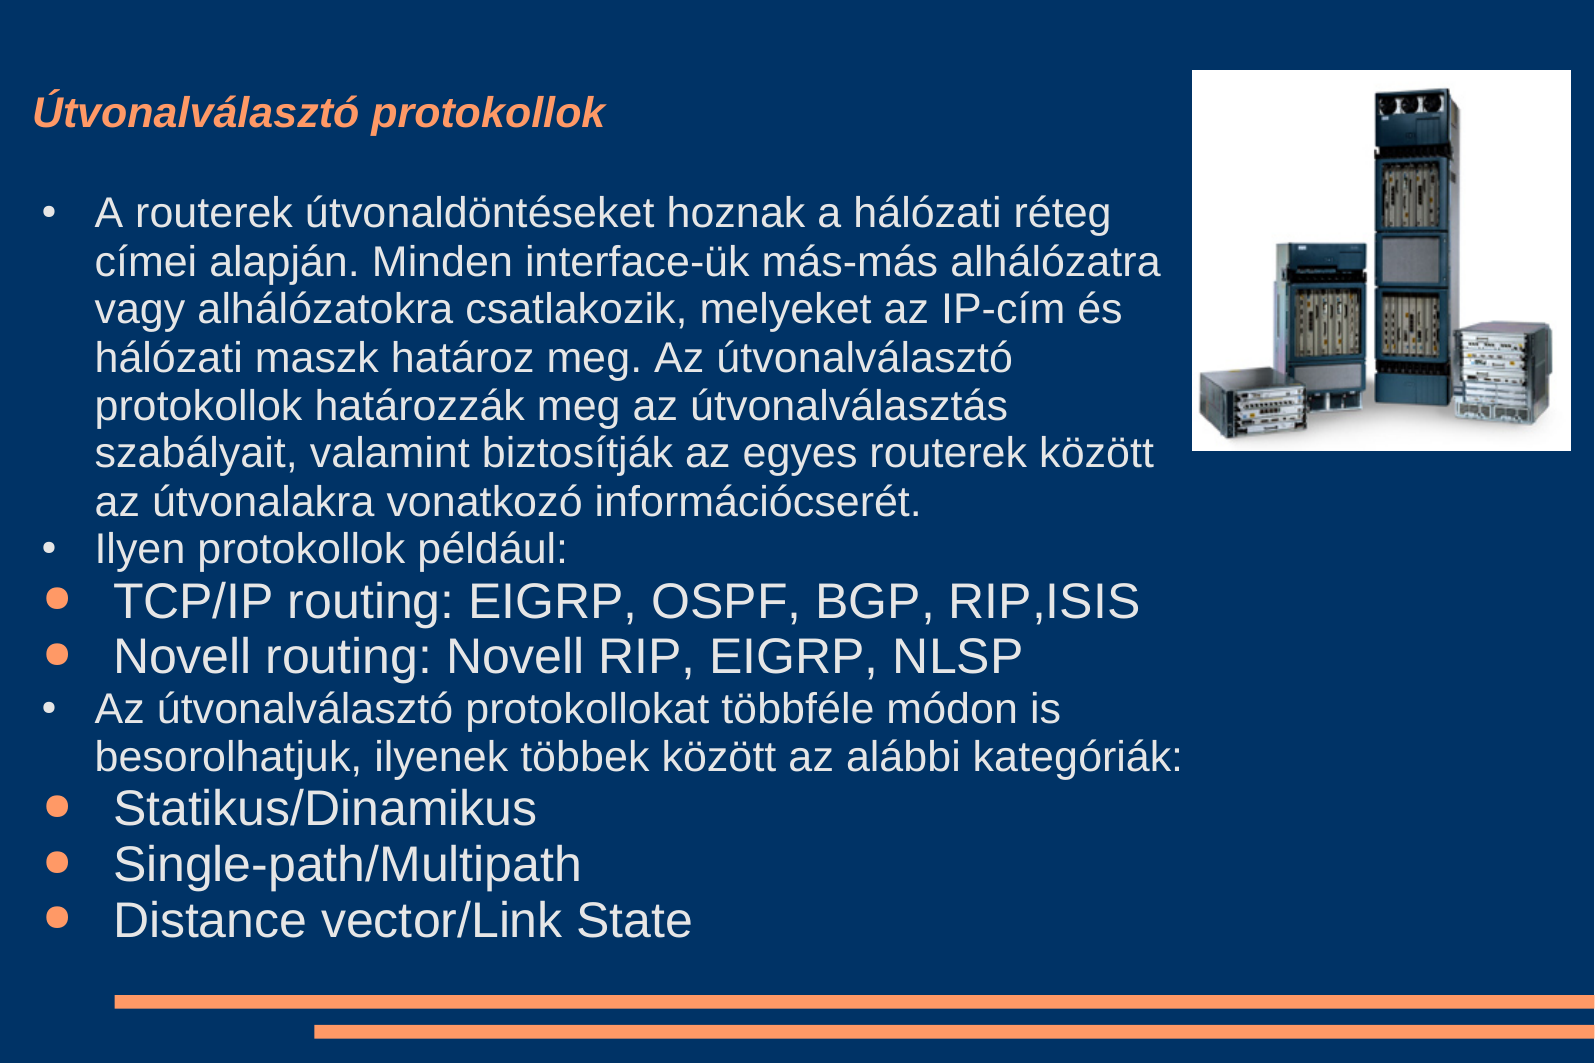

# Útvonalválasztó protokollok
A routerek útvonaldöntéseket hoznak a hálózati réteg címei alapján. Minden interface-ük más-más alhálózatra vagy alhálózatokra csatlakozik, melyeket az IP-cím és hálózati maszk határoz meg. Az útvonalválasztó protokollok határozzák meg az útvonalválasztás szabályait, valamint biztosítják az egyes routerek között az útvonalakra vonatkozó információcserét.
Ilyen protokollok például:
TCP/IP routing: EIGRP, OSPF, BGP, RIP,ISIS
Novell routing: Novell RIP, EIGRP, NLSP
Az útvonalválasztó protokollokat többféle módon is besorolhatjuk, ilyenek többek között az alábbi kategóriák:
Statikus/Dinamikus
Single-path/Multipath
Distance vector/Link State